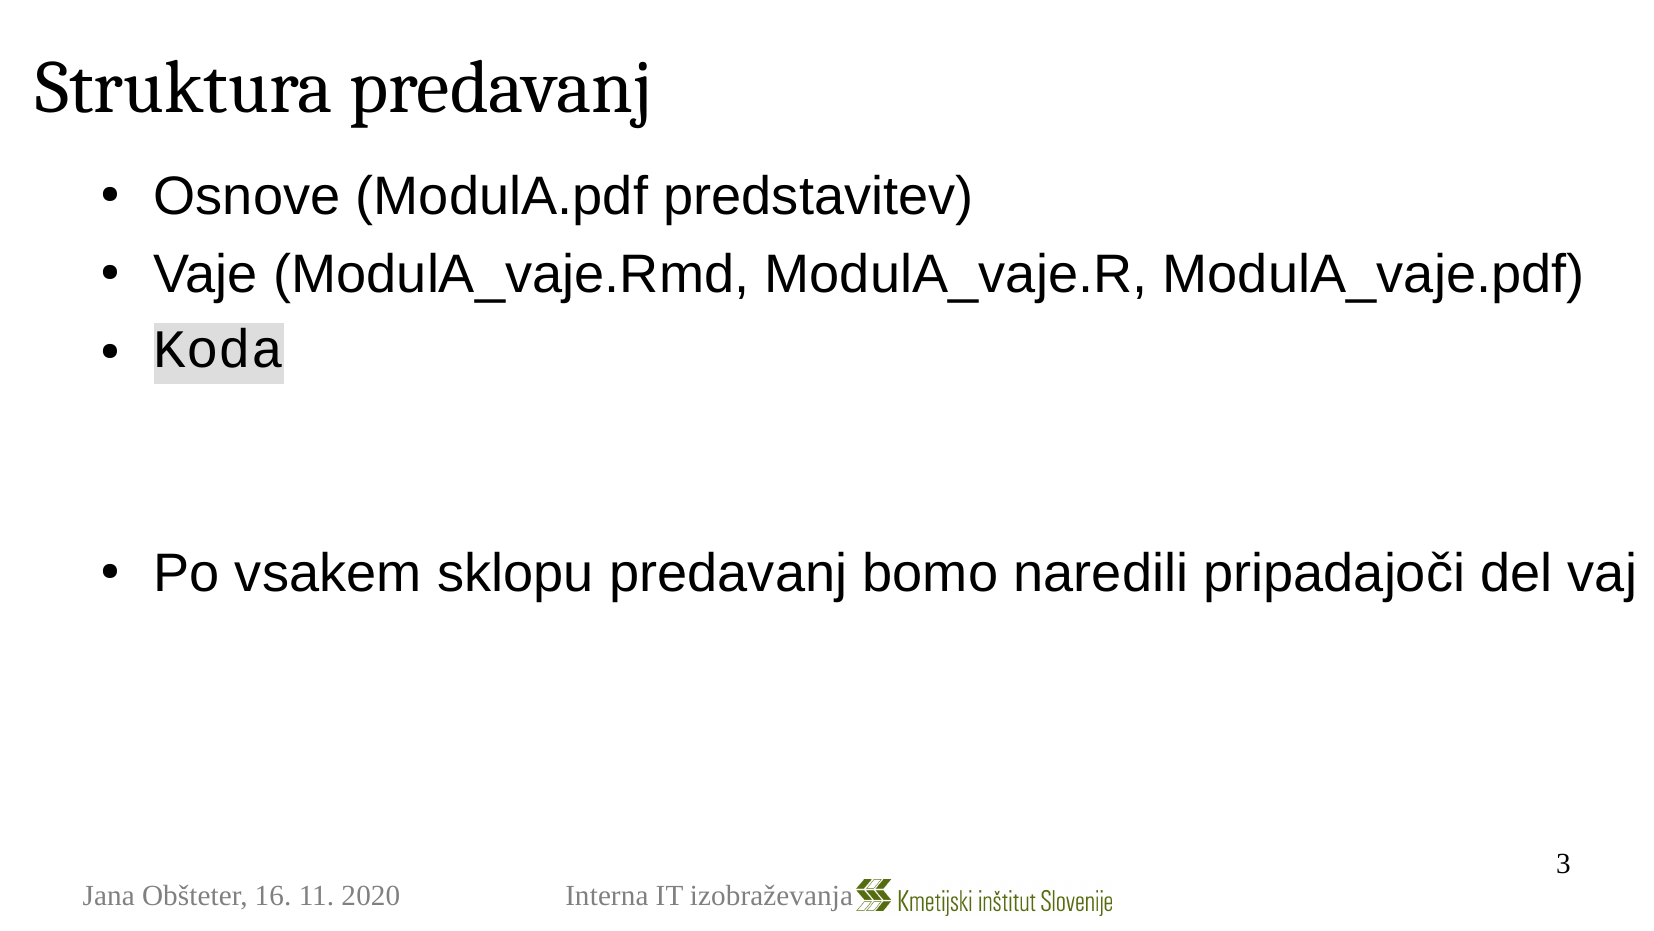

# Struktura predavanj
Osnove (ModulA.pdf predstavitev)
Vaje (ModulA_vaje.Rmd, ModulA_vaje.R, ModulA_vaje.pdf)
Koda
Po vsakem sklopu predavanj bomo naredili pripadajoči del vaj
3